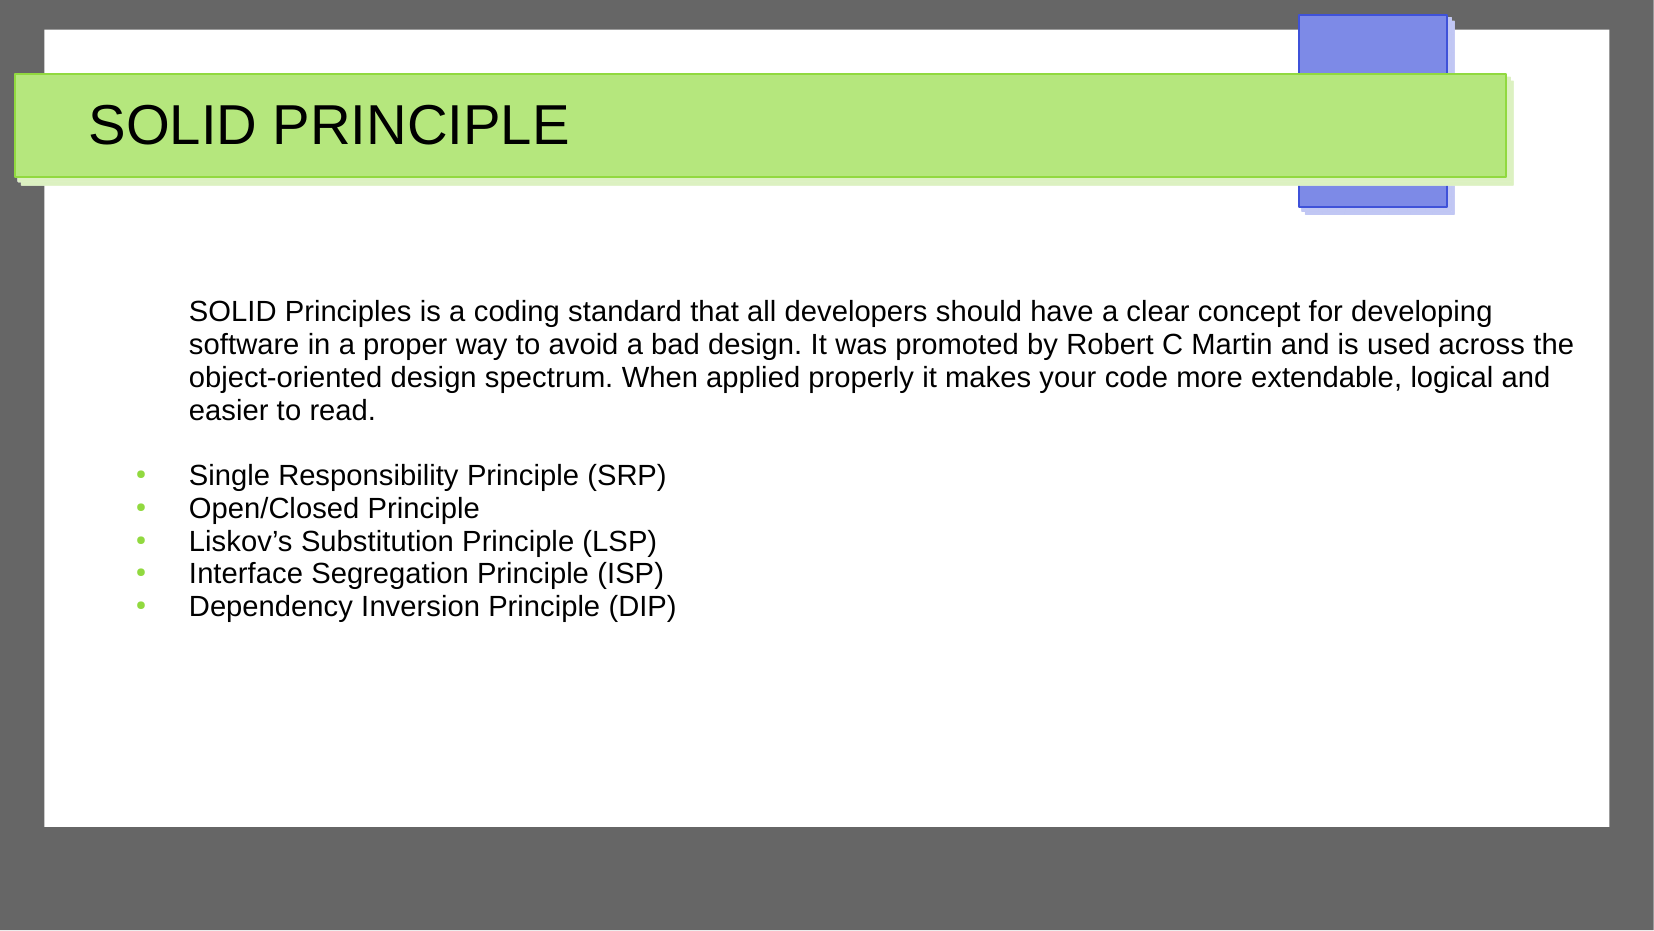

# SOLID PRINCIPLE
SOLID Principles is a coding standard that all developers should have a clear concept for developing software in a proper way to avoid a bad design. It was promoted by Robert C Martin and is used across the object-oriented design spectrum. When applied properly it makes your code more extendable, logical and easier to read.
Single Responsibility Principle (SRP)
Open/Closed Principle
Liskov’s Substitution Principle (LSP)
Interface Segregation Principle (ISP)
Dependency Inversion Principle (DIP)